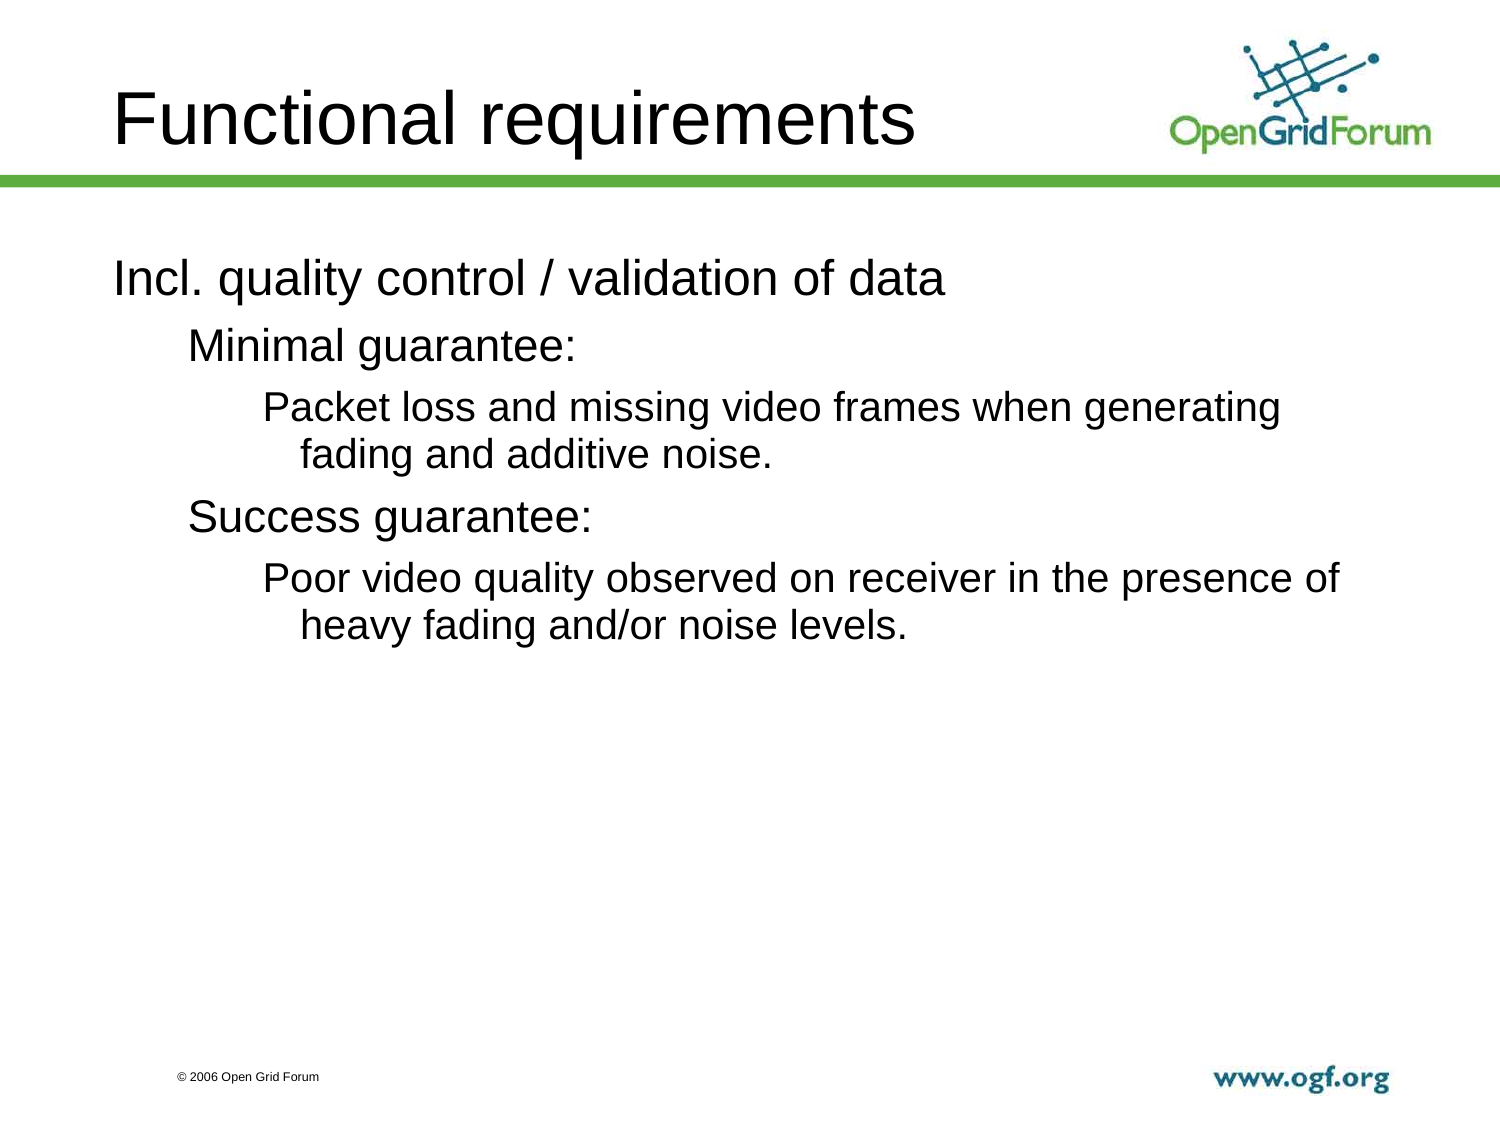

# Functional requirements
Incl. quality control / validation of data
Minimal guarantee:
Packet loss and missing video frames when generating fading and additive noise.
Success guarantee:
Poor video quality observed on receiver in the presence of heavy fading and/or noise levels.